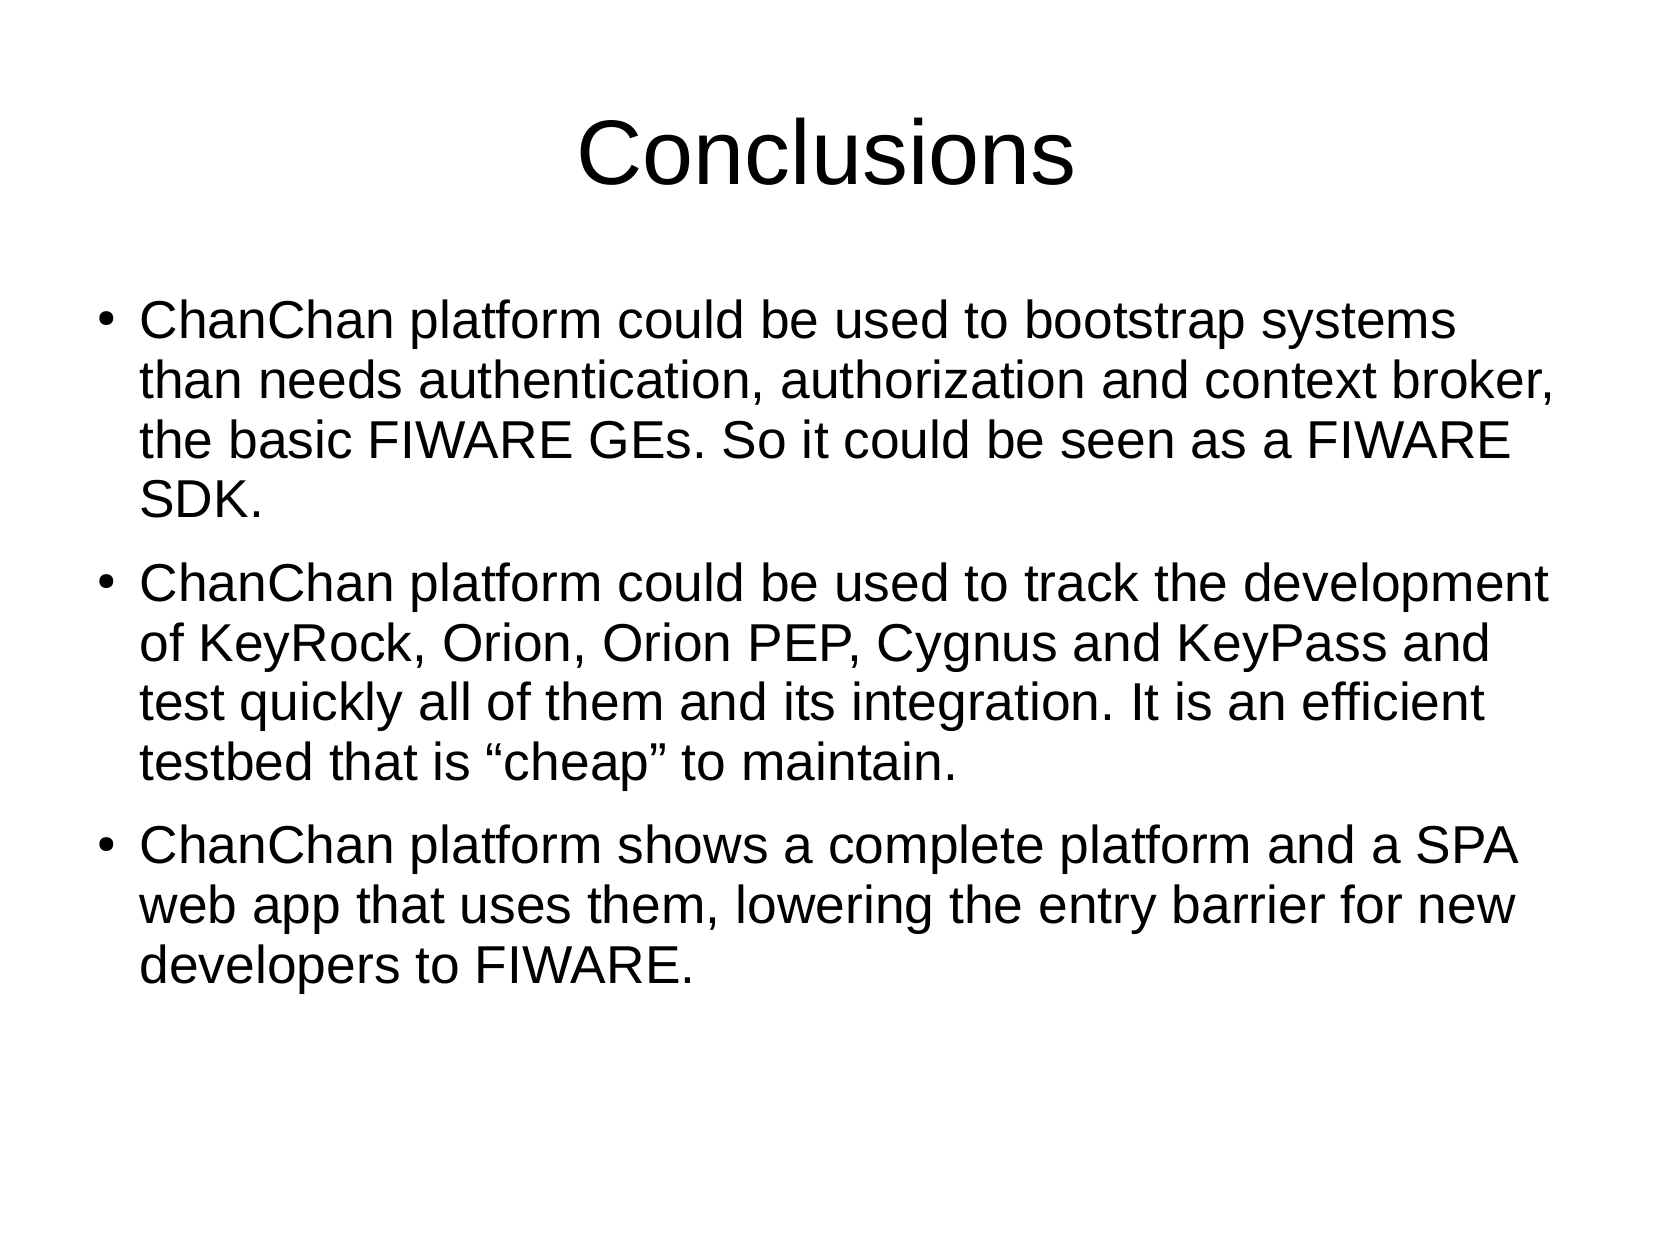

# Conclusions
ChanChan platform could be used to bootstrap systems than needs authentication, authorization and context broker, the basic FIWARE GEs. So it could be seen as a FIWARE SDK.
ChanChan platform could be used to track the development of KeyRock, Orion, Orion PEP, Cygnus and KeyPass and test quickly all of them and its integration. It is an efficient testbed that is “cheap” to maintain.
ChanChan platform shows a complete platform and a SPA web app that uses them, lowering the entry barrier for new developers to FIWARE.